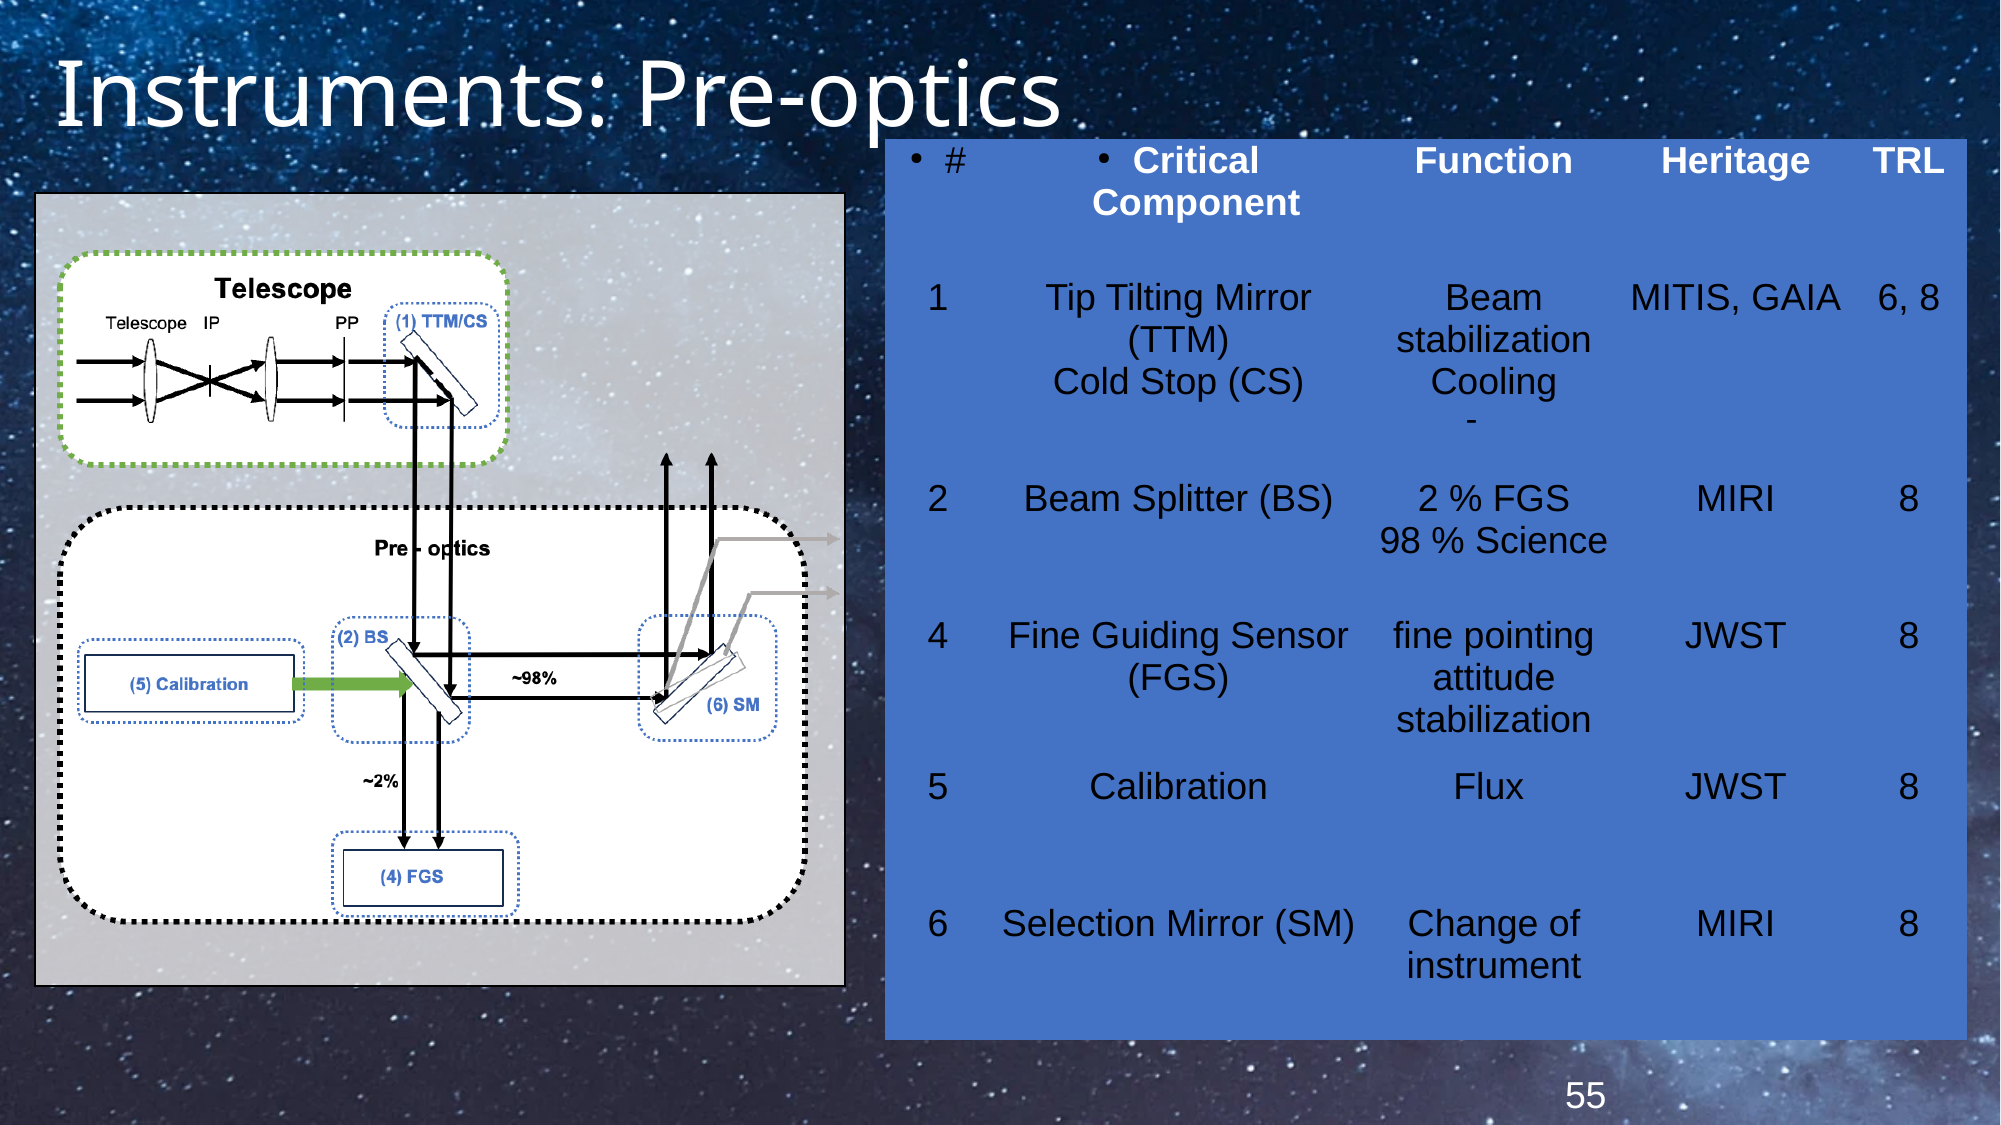

# Instruments: Pre-optics
| # | Critical Component | Function | Heritage | TRL |
| --- | --- | --- | --- | --- |
| 1 | Tip Tilting Mirror (TTM) Cold Stop (CS) | Beam stabilization Cooling | MITIS, GAIA | 6, 8 |
| 2 | Beam Splitter (BS) | 2 % FGS 98 % Science | MIRI | 8 |
| 4 | Fine Guiding Sensor (FGS) | fine pointing attitude stabilization | JWST | 8 |
| 5 | Calibration | Flux | JWST | 8 |
| 6 | Selection Mirror (SM) | Change of instrument | MIRI | 8 |
49